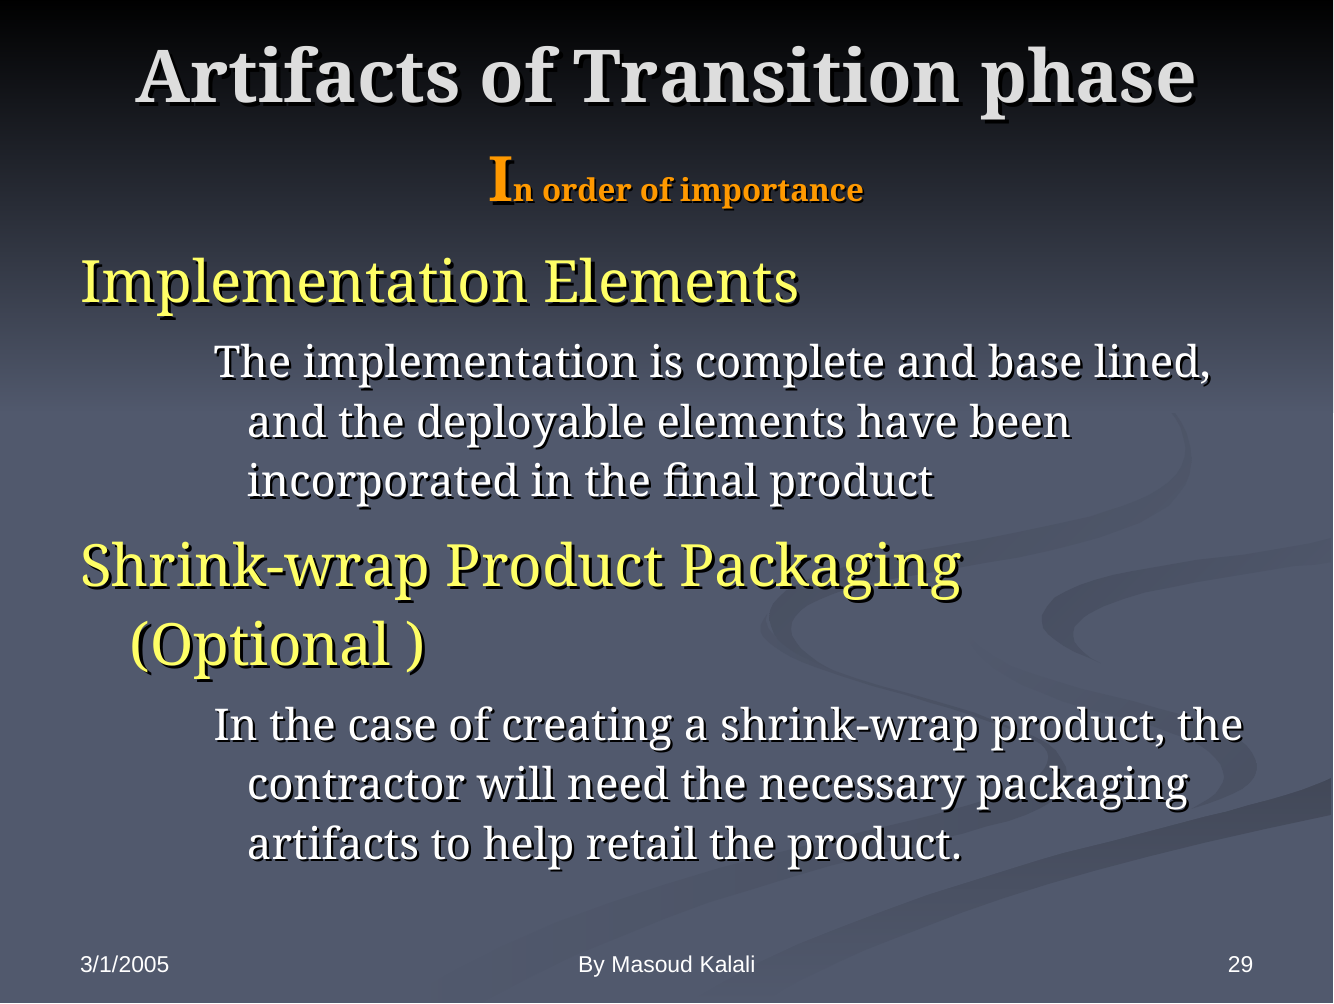

# Artifacts of Transition phase In order of importance
Implementation Elements
The implementation is complete and base lined, and the deployable elements have been incorporated in the final product
Shrink-wrap Product Packaging (Optional )
In the case of creating a shrink-wrap product, the contractor will need the necessary packaging artifacts to help retail the product.
By Masoud Kalali
29
3/1/2005